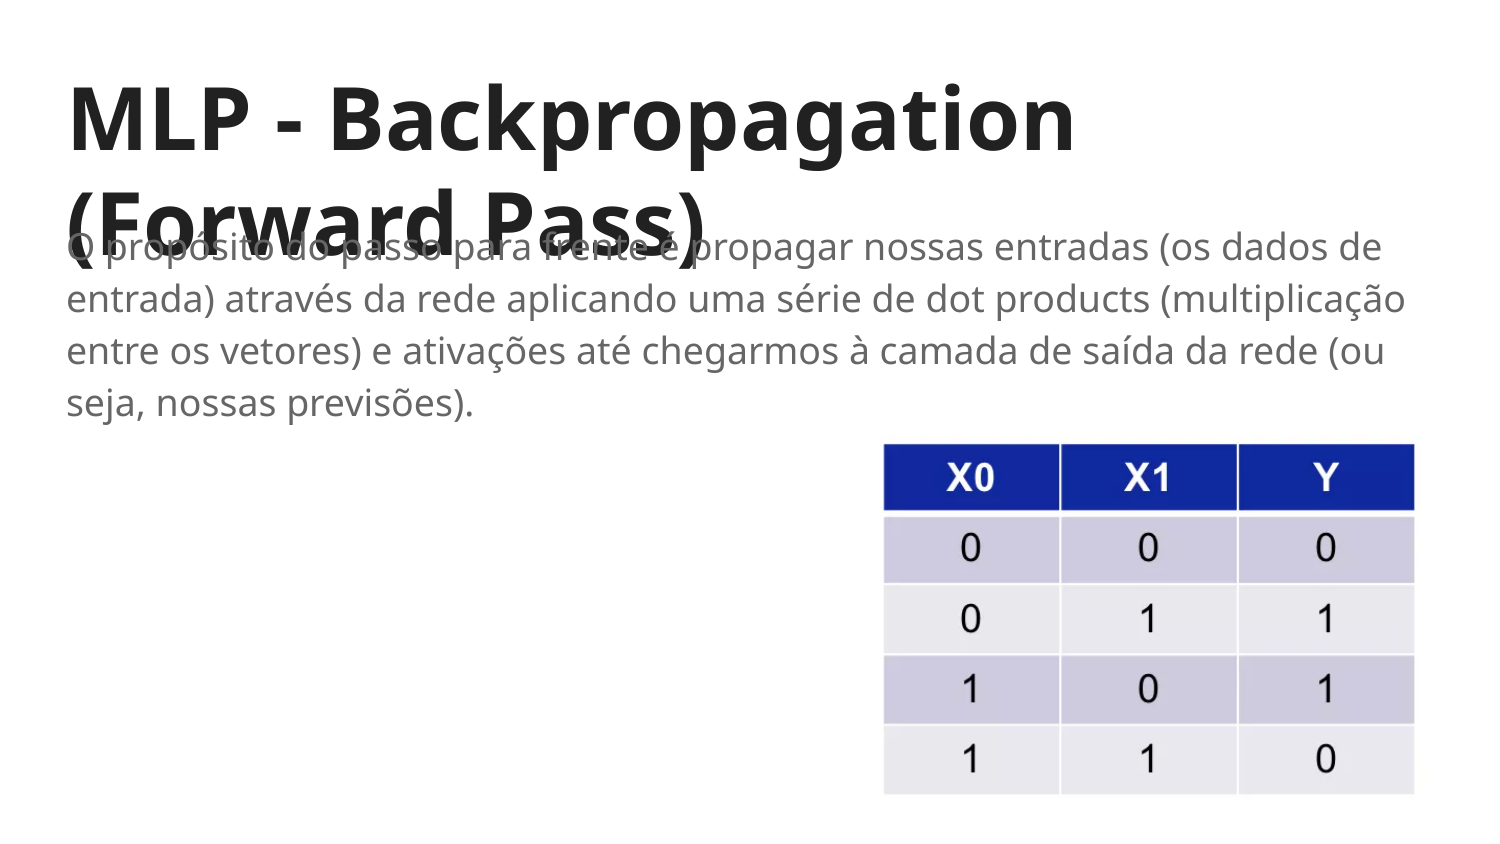

# MLP - Backpropagation (Forward Pass)
O propósito do passo para frente é propagar nossas entradas (os dados de entrada) através da rede aplicando uma série de dot products (multiplicação entre os vetores) e ativações até chegarmos à camada de saída da rede (ou seja, nossas previsões).